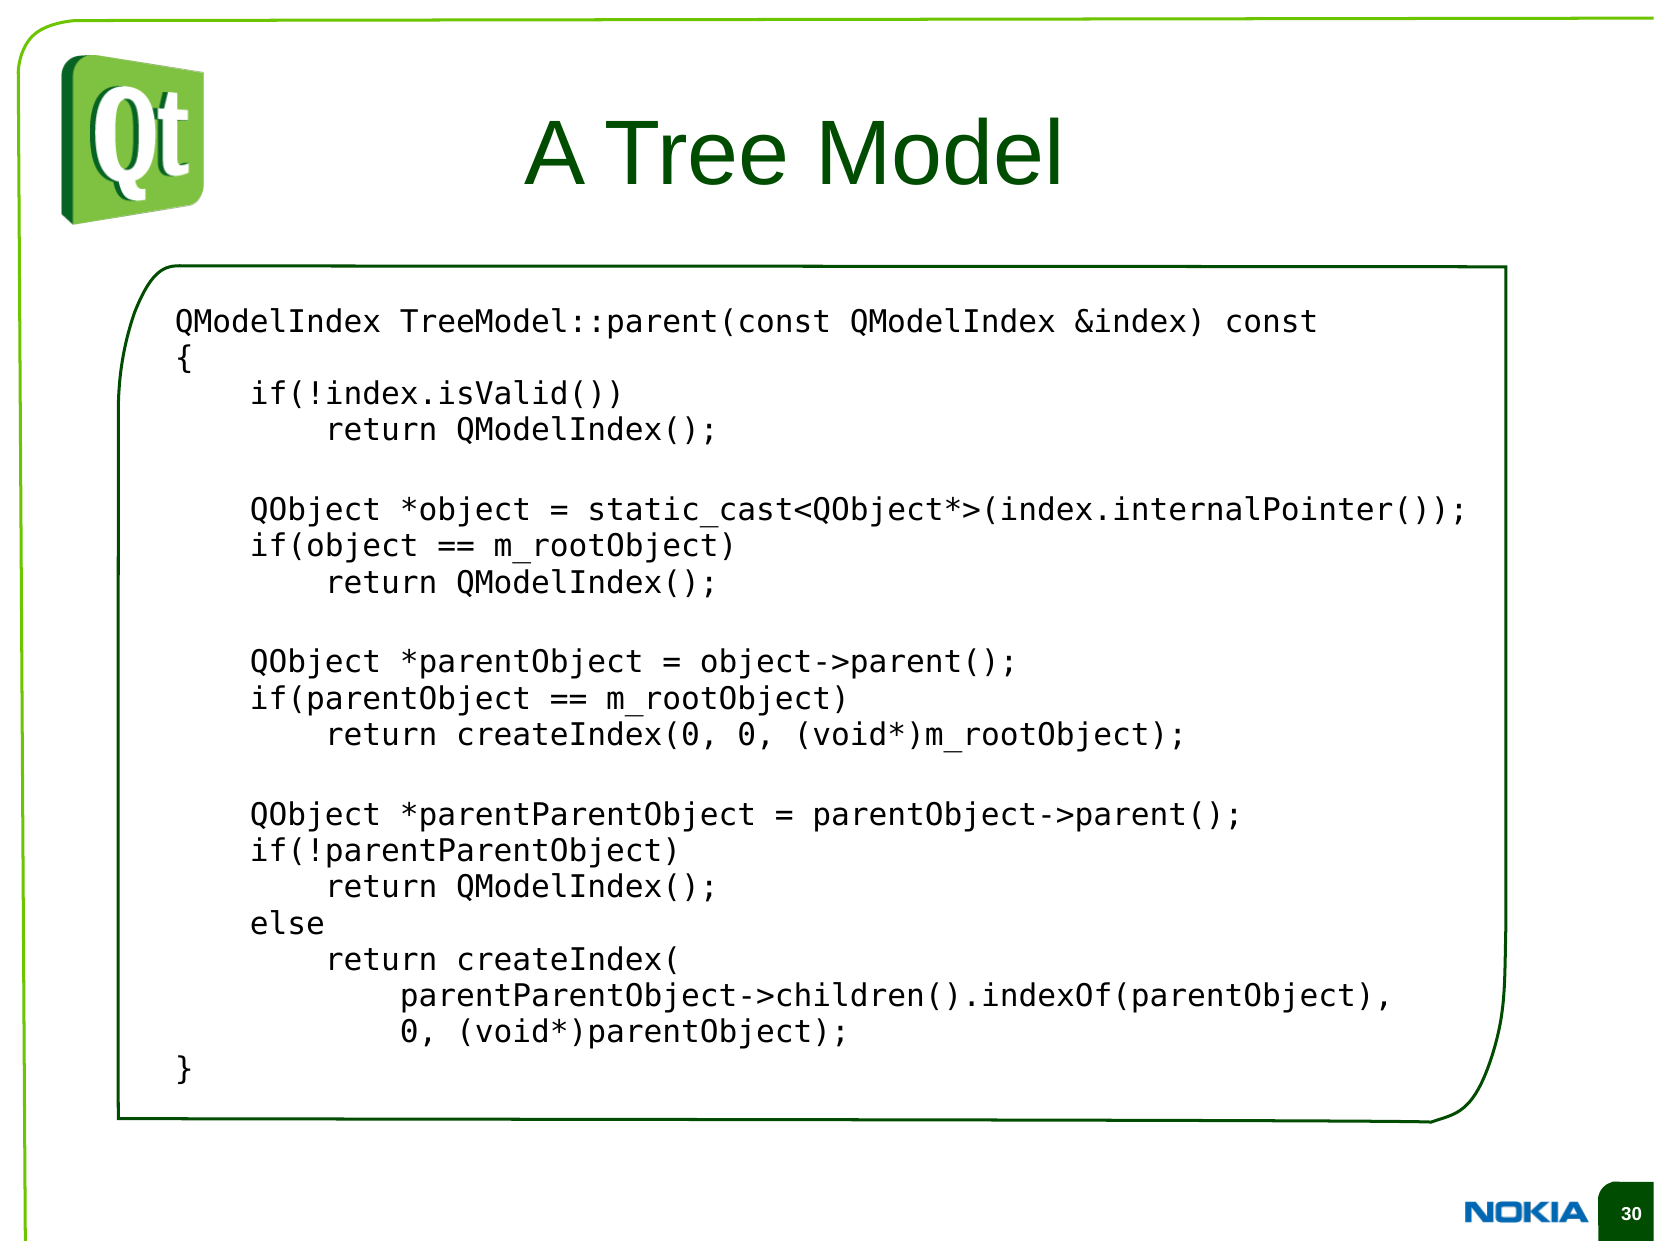

# A Tree Model
QModelIndex TreeModel::parent(const QModelIndex &index) const
{
 if(!index.isValid())
 return QModelIndex();
 QObject *object = static_cast<QObject*>(index.internalPointer());
 if(object == m_rootObject)
 return QModelIndex();
 QObject *parentObject = object->parent();
 if(parentObject == m_rootObject)
 return createIndex(0, 0, (void*)m_rootObject);
 QObject *parentParentObject = parentObject->parent();
 if(!parentParentObject)
 return QModelIndex();
 else
 return createIndex(
 parentParentObject->children().indexOf(parentObject),
 0, (void*)parentObject);
}